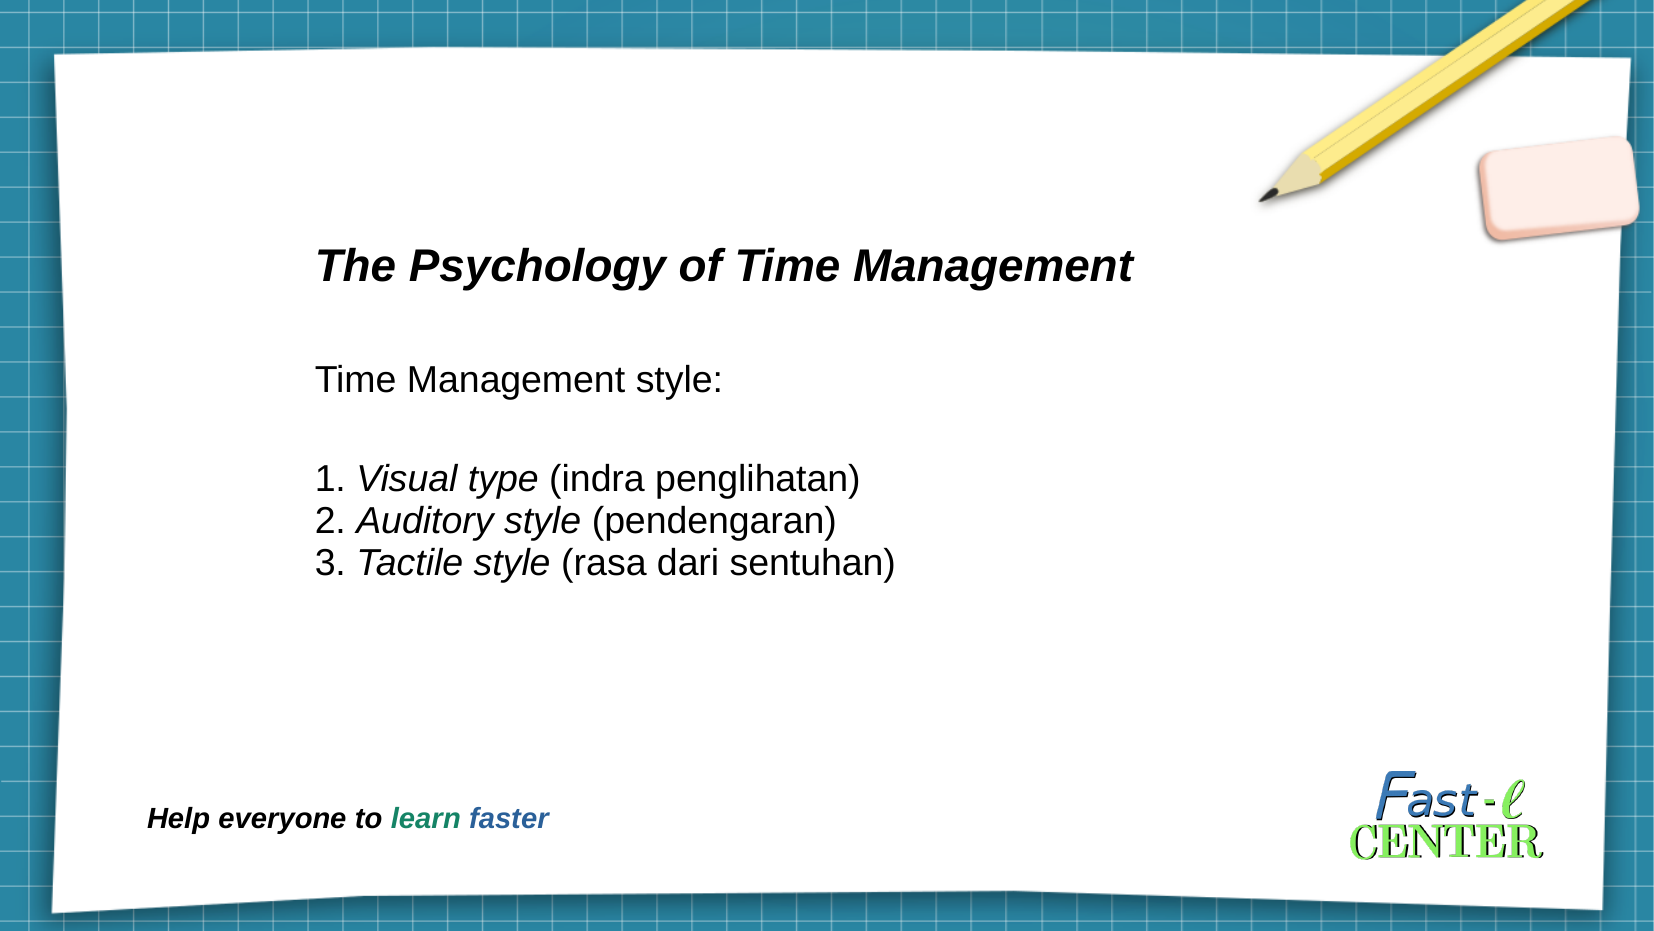

The Psychology of Time Management
Time Management style:
1. Visual type (indra penglihatan)
2. Auditory style (pendengaran)
3. Tactile style (rasa dari sentuhan)
Help everyone to learn faster